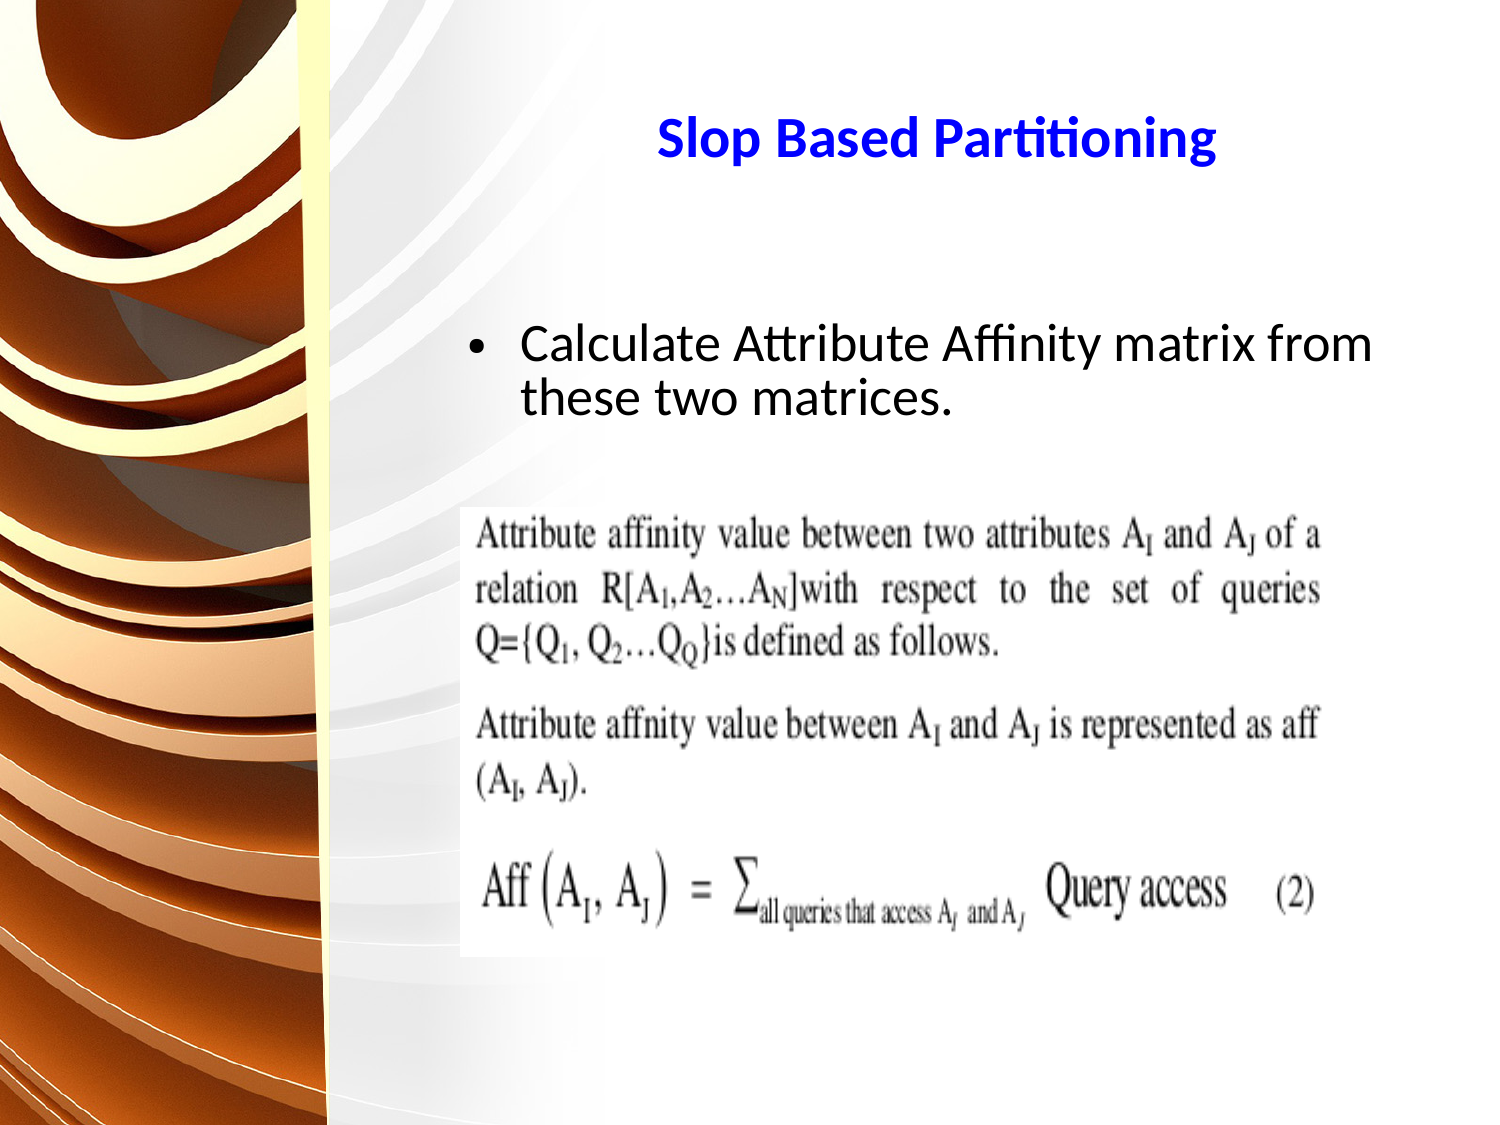

# Slop Based Partitioning
Calculate Attribute Affinity matrix from these two matrices.